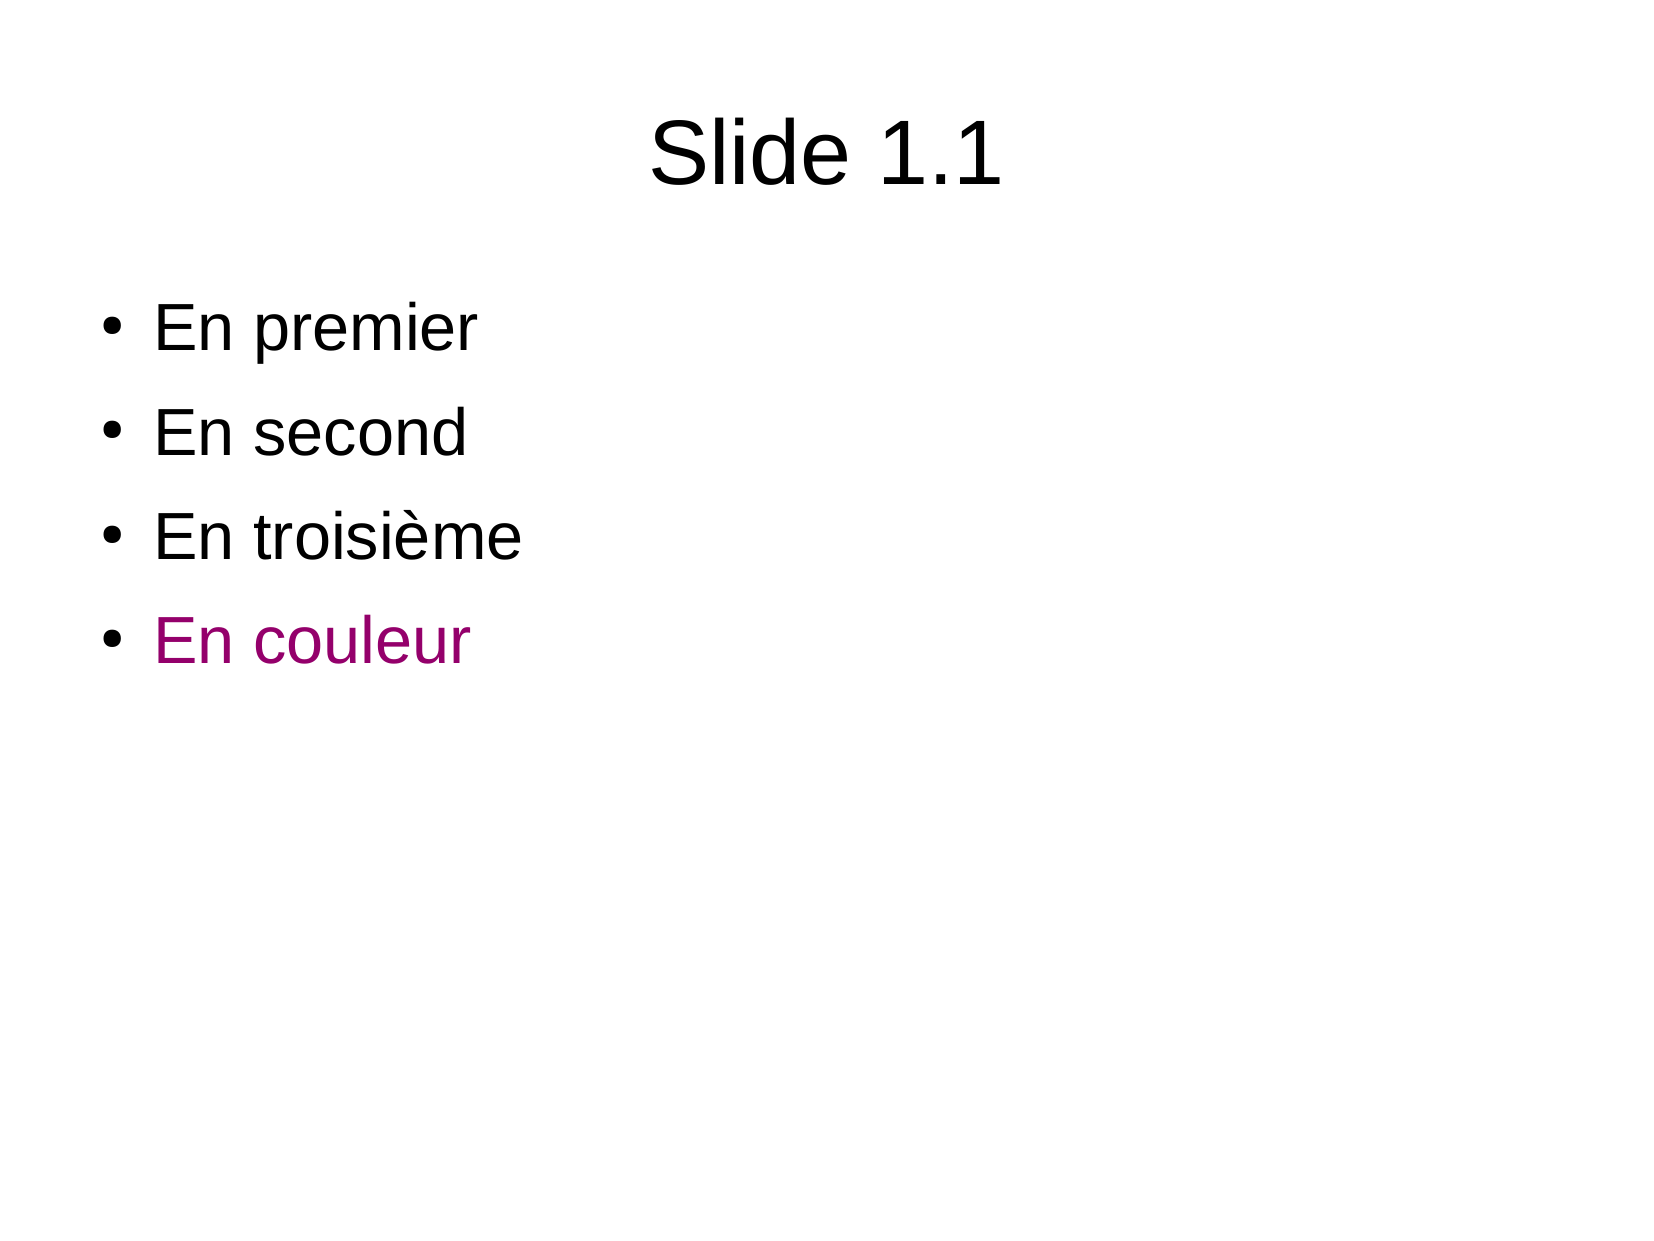

# Slide 1.1
En premier
En second
En troisième
En couleur